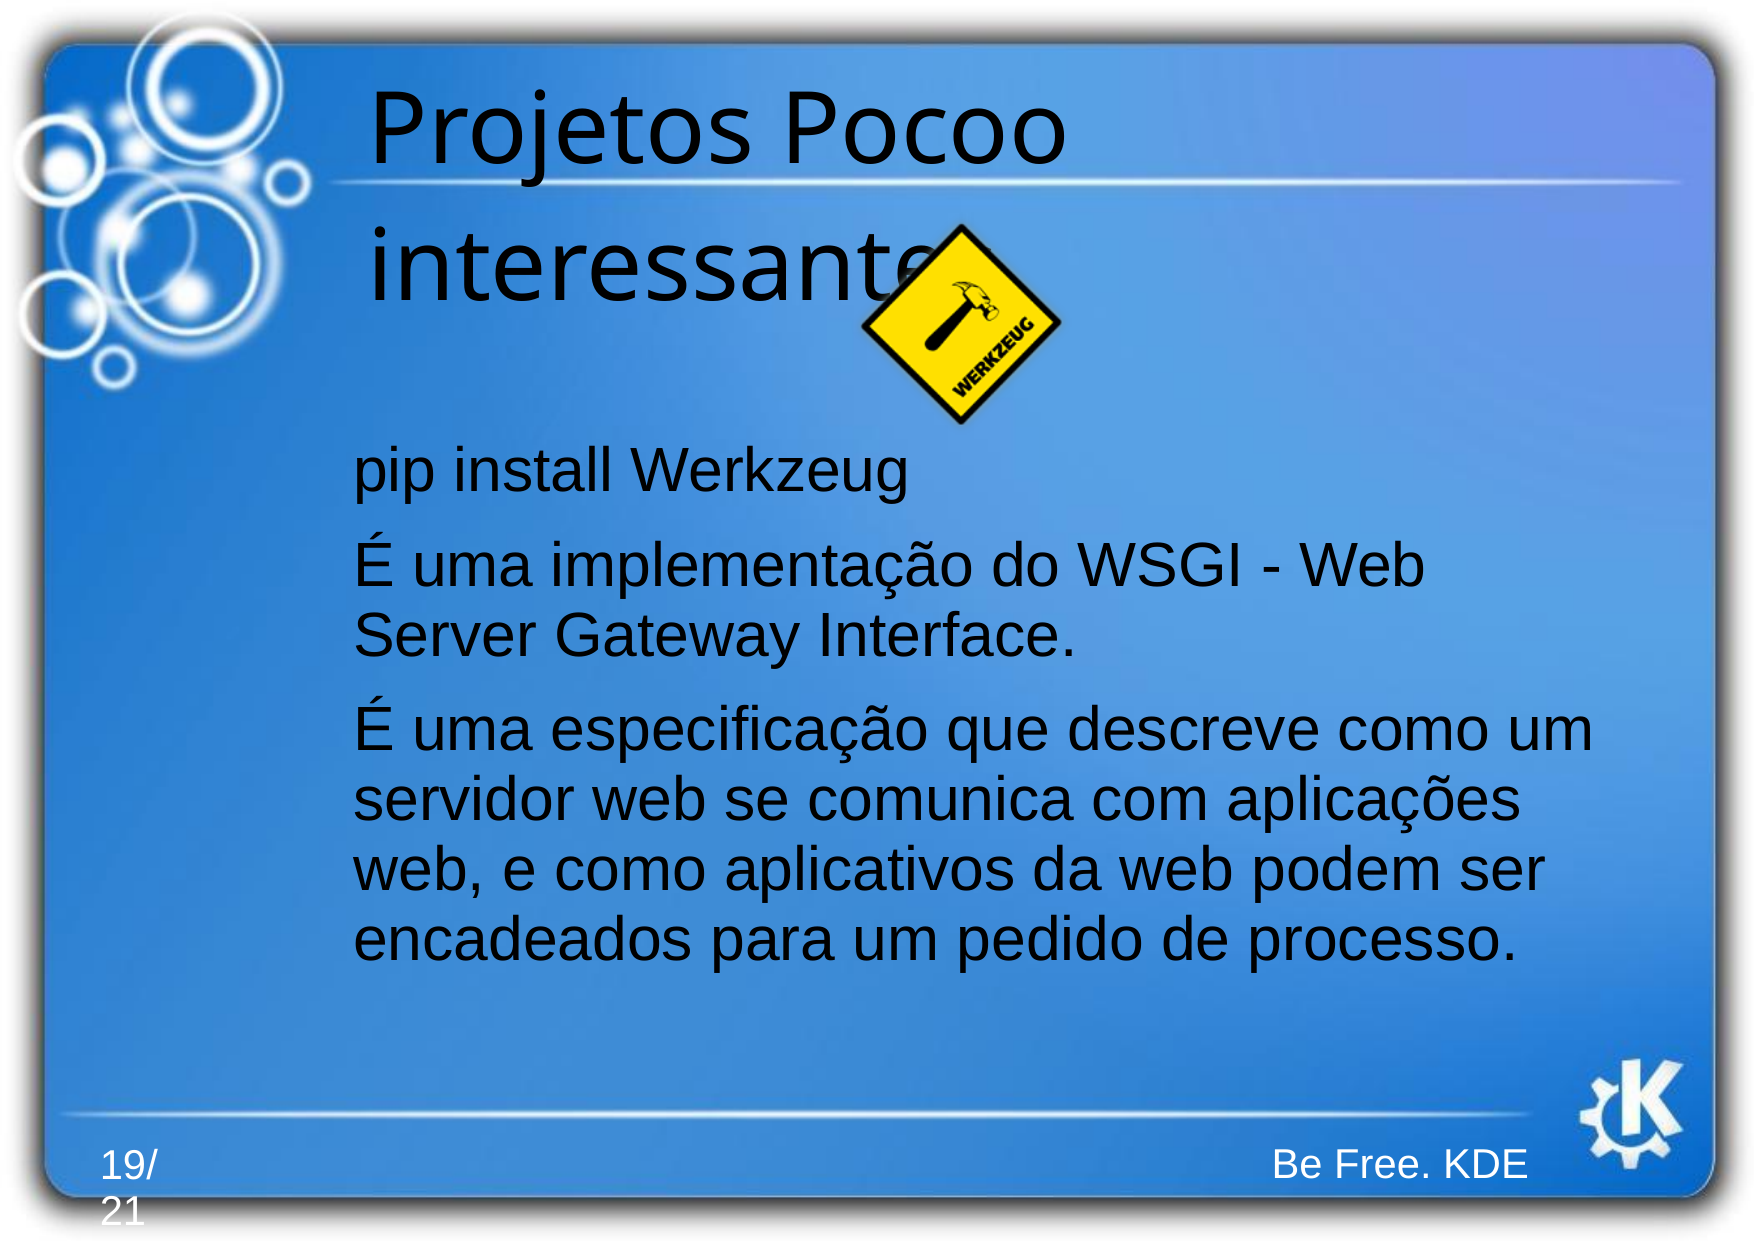

Projetos Pocoo interessantes
pip install Werkzeug
É uma implementação do WSGI - Web Server Gateway Interface.
É uma especificação que descreve como um servidor web se comunica com aplicações web, e como aplicativos da web podem ser encadeados para um pedido de processo.